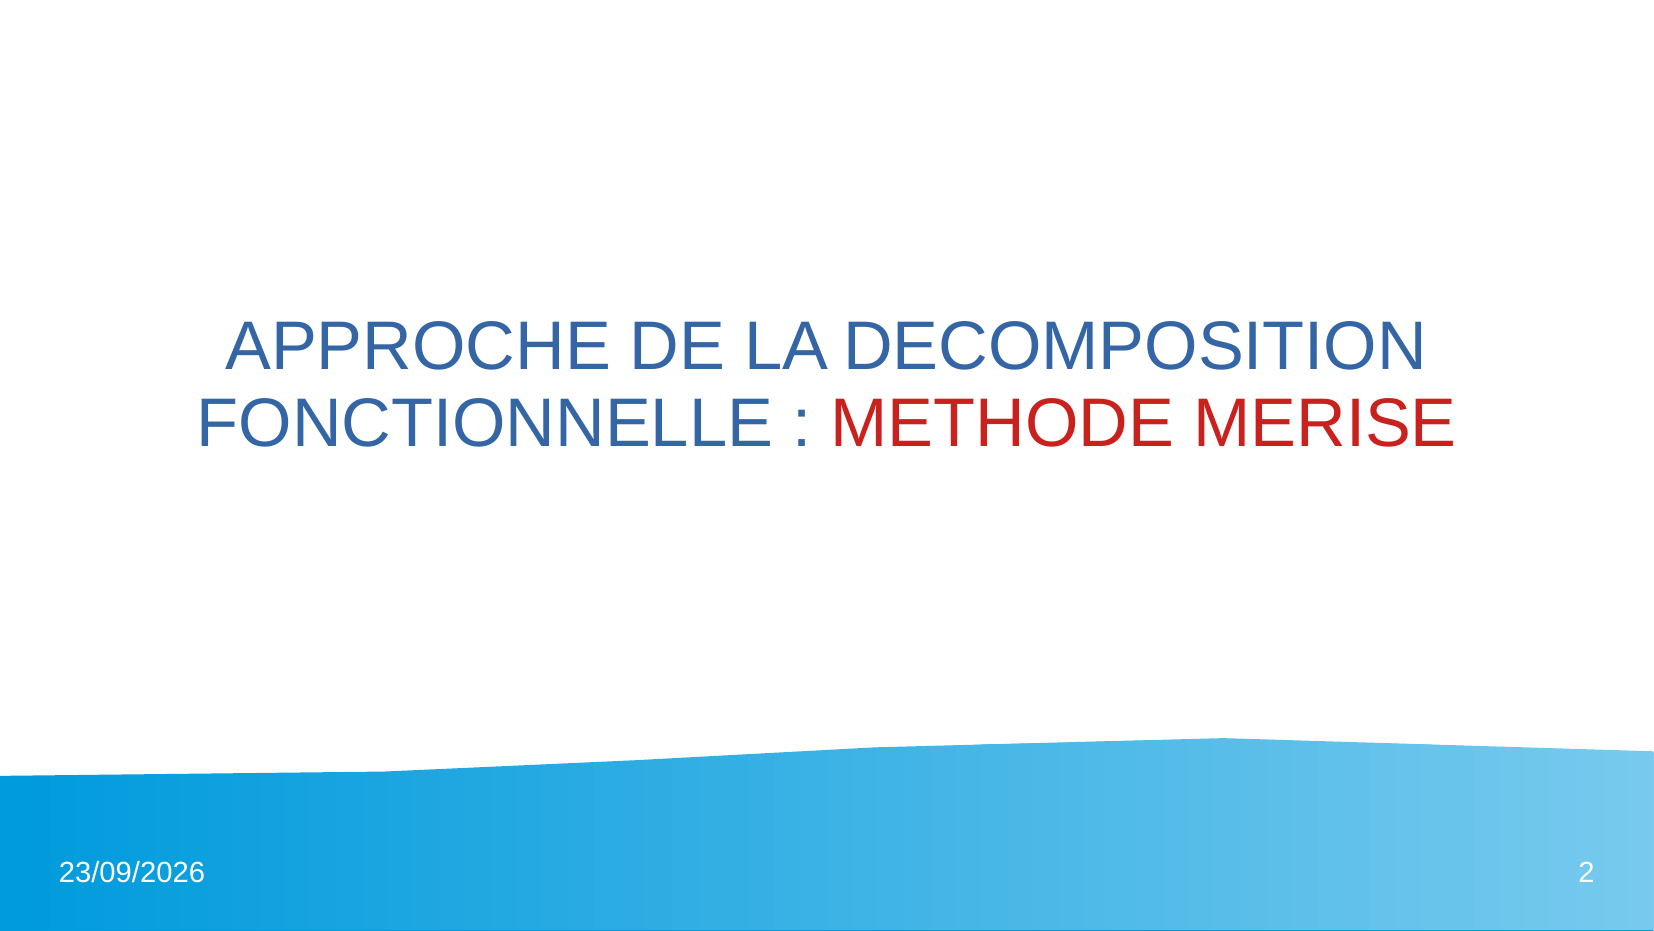

# APPROCHE DE LA DECOMPOSITION FONCTIONNELLE : METHODE MERISE